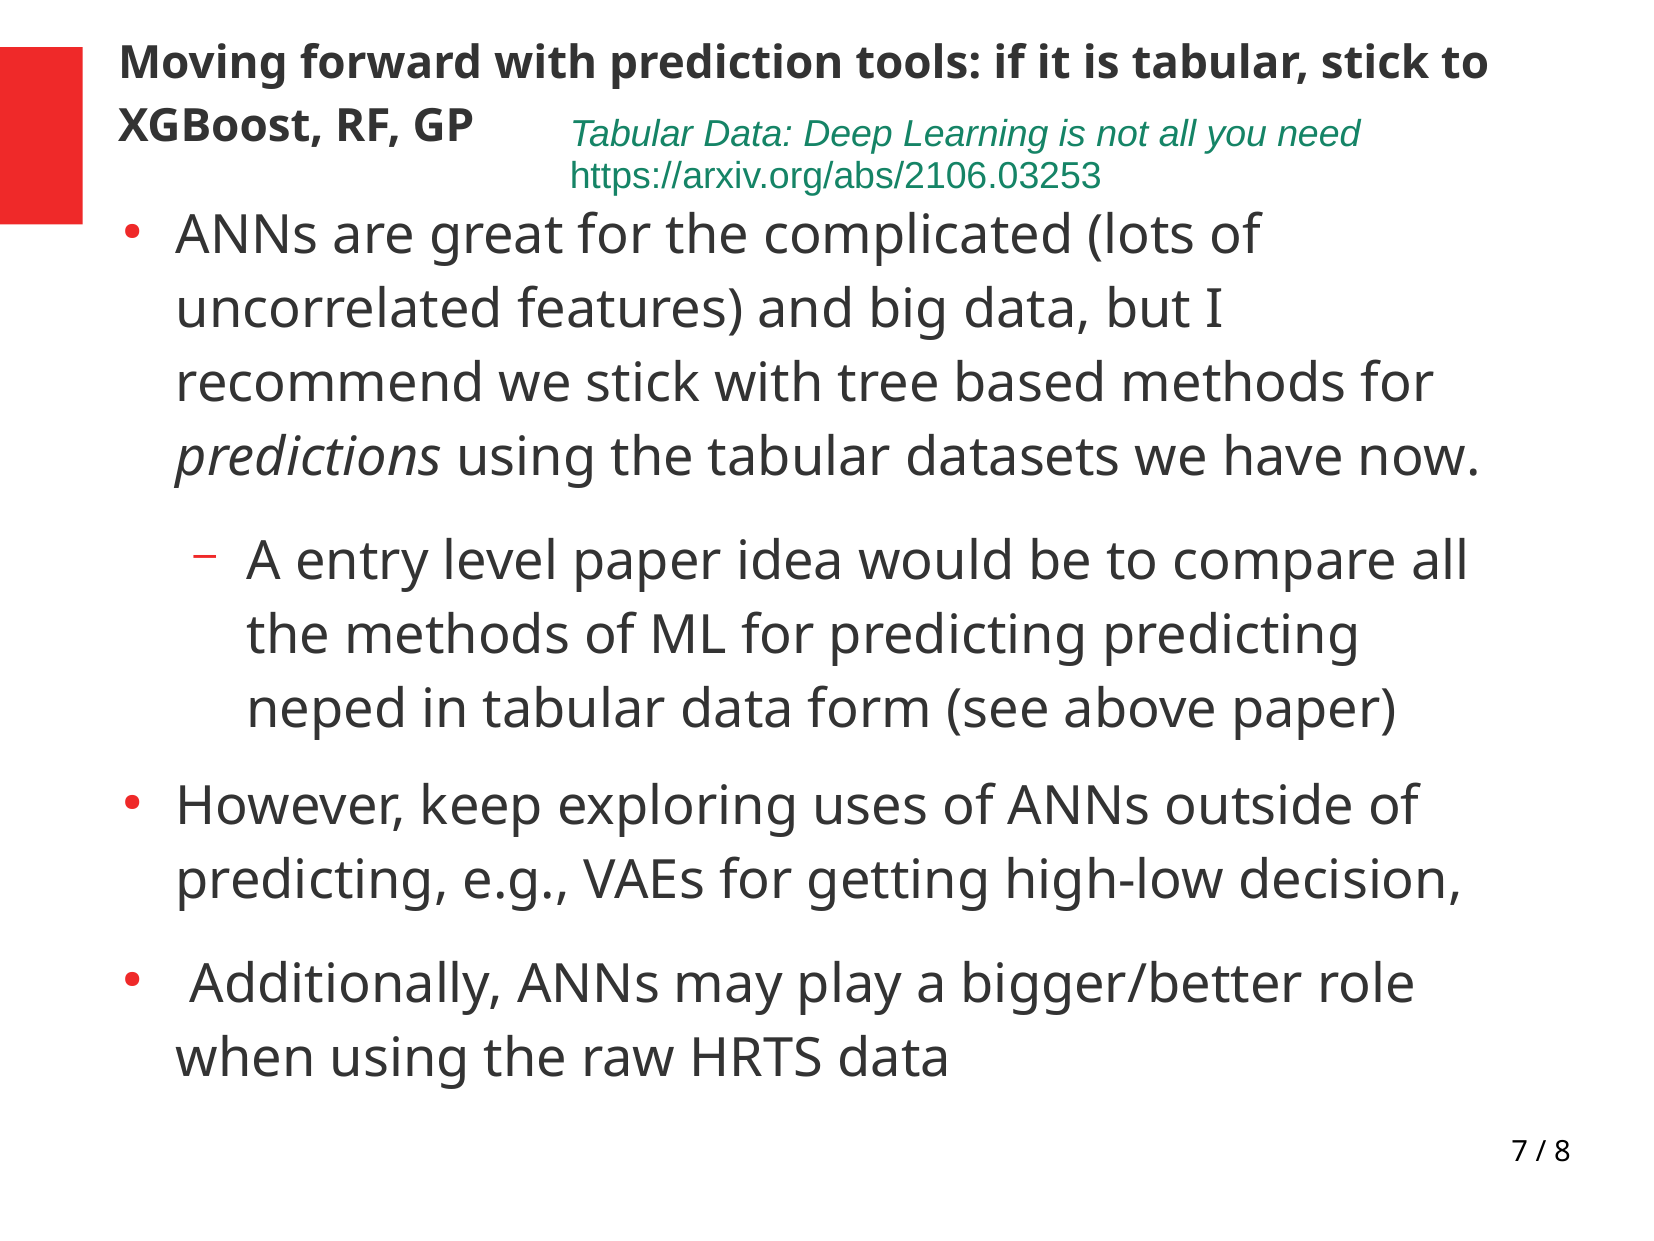

# Moving forward with prediction tools: if it is tabular, stick to XGBoost, RF, GP
Tabular Data: Deep Learning is not all you need https://arxiv.org/abs/2106.03253
ANNs are great for the complicated (lots of uncorrelated features) and big data, but I recommend we stick with tree based methods for predictions using the tabular datasets we have now.
A entry level paper idea would be to compare all the methods of ML for predicting predicting neped in tabular data form (see above paper)
However, keep exploring uses of ANNs outside of predicting, e.g., VAEs for getting high-low decision,
 Additionally, ANNs may play a bigger/better role when using the raw HRTS data
7